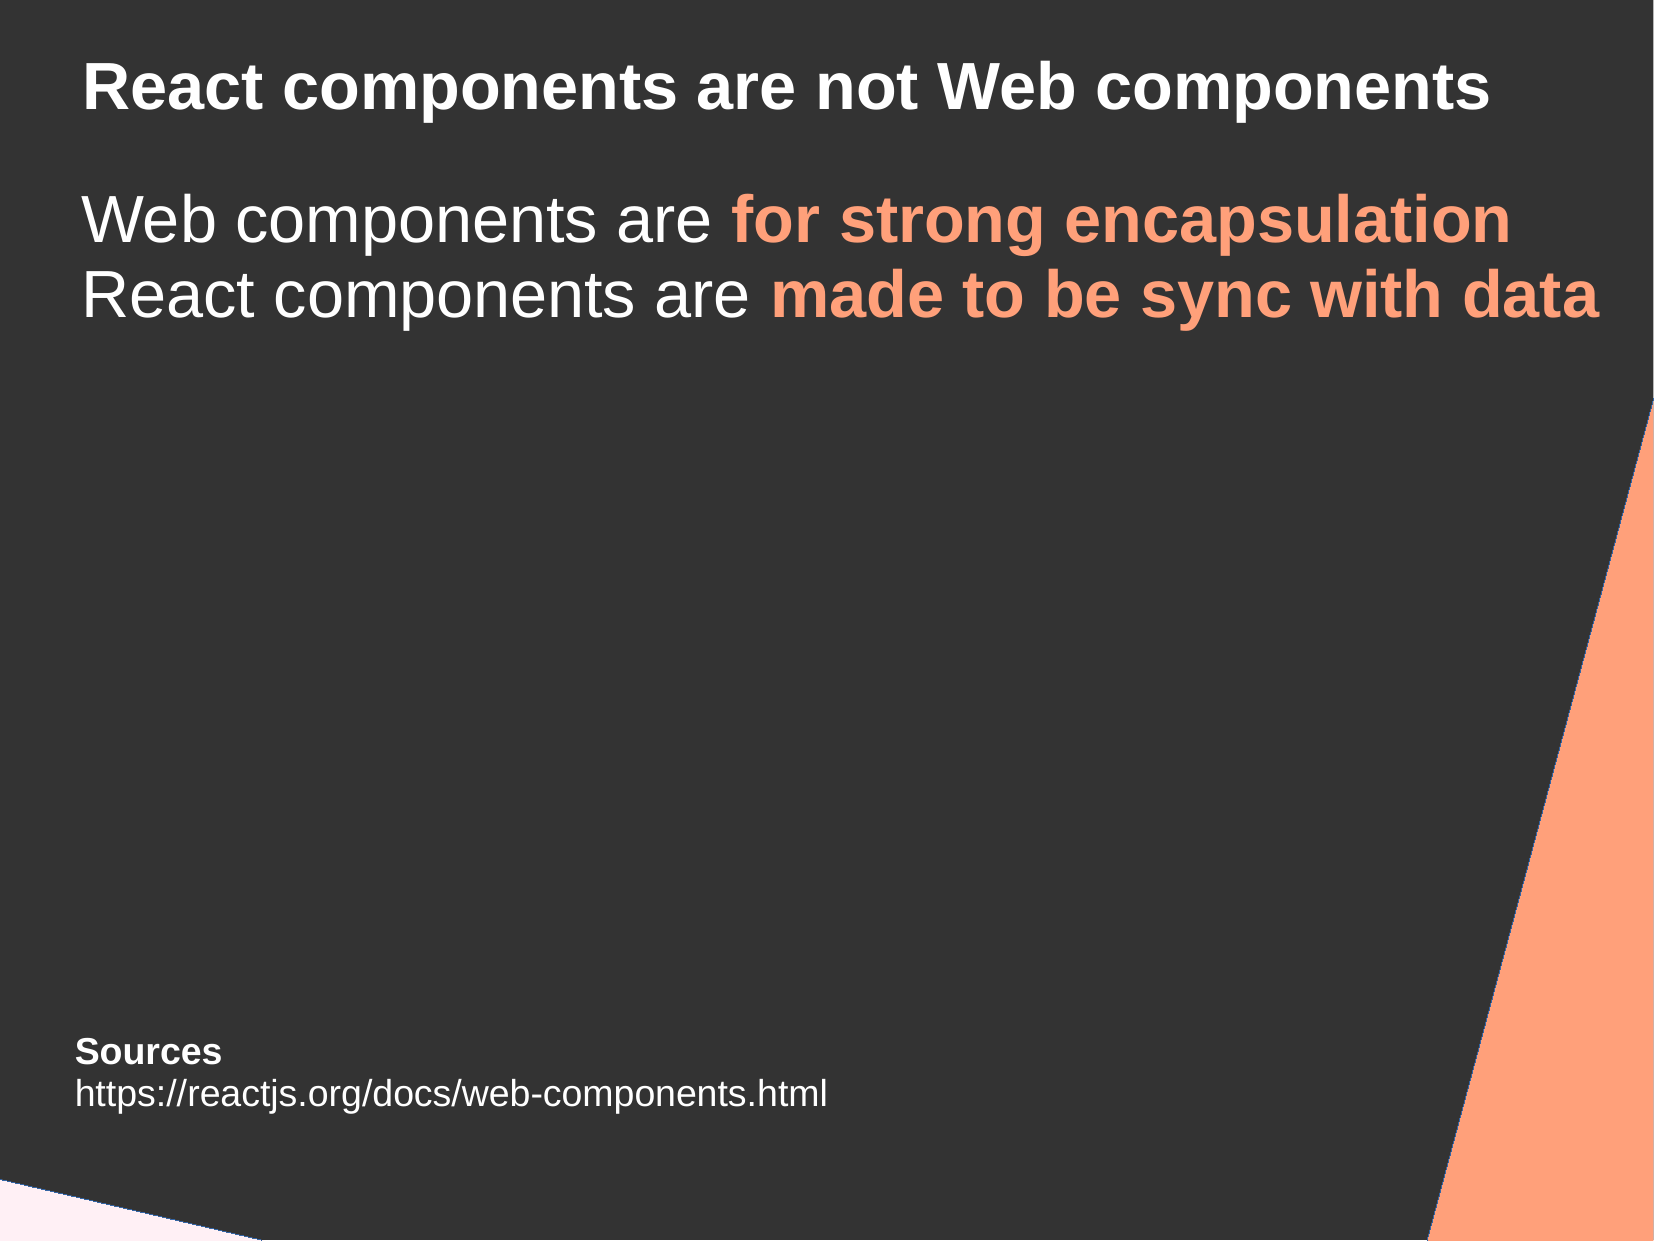

# React components are not Web components
Web components are for strong encapsulation
React components are made to be sync with data
Sources
https://reactjs.org/docs/web-components.html